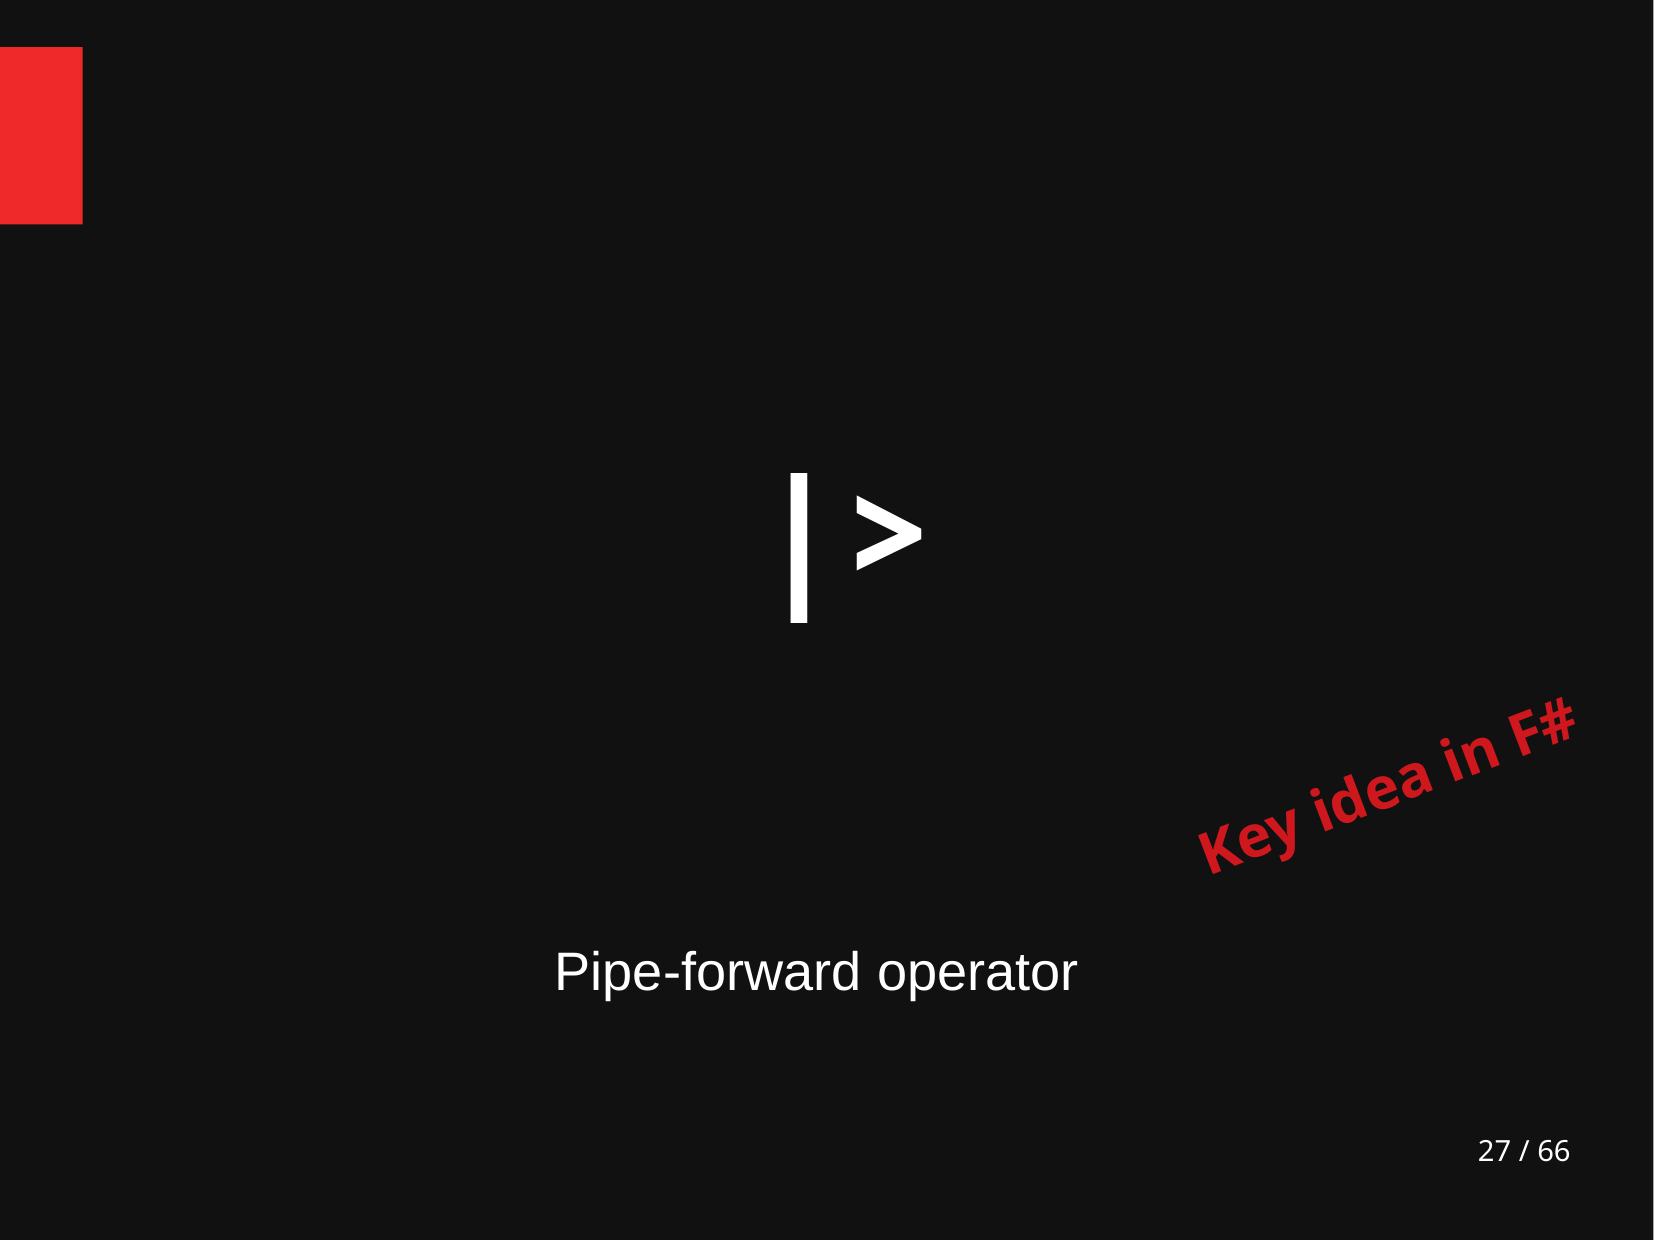

# |>
Key idea in F#
Pipe-forward operator
27